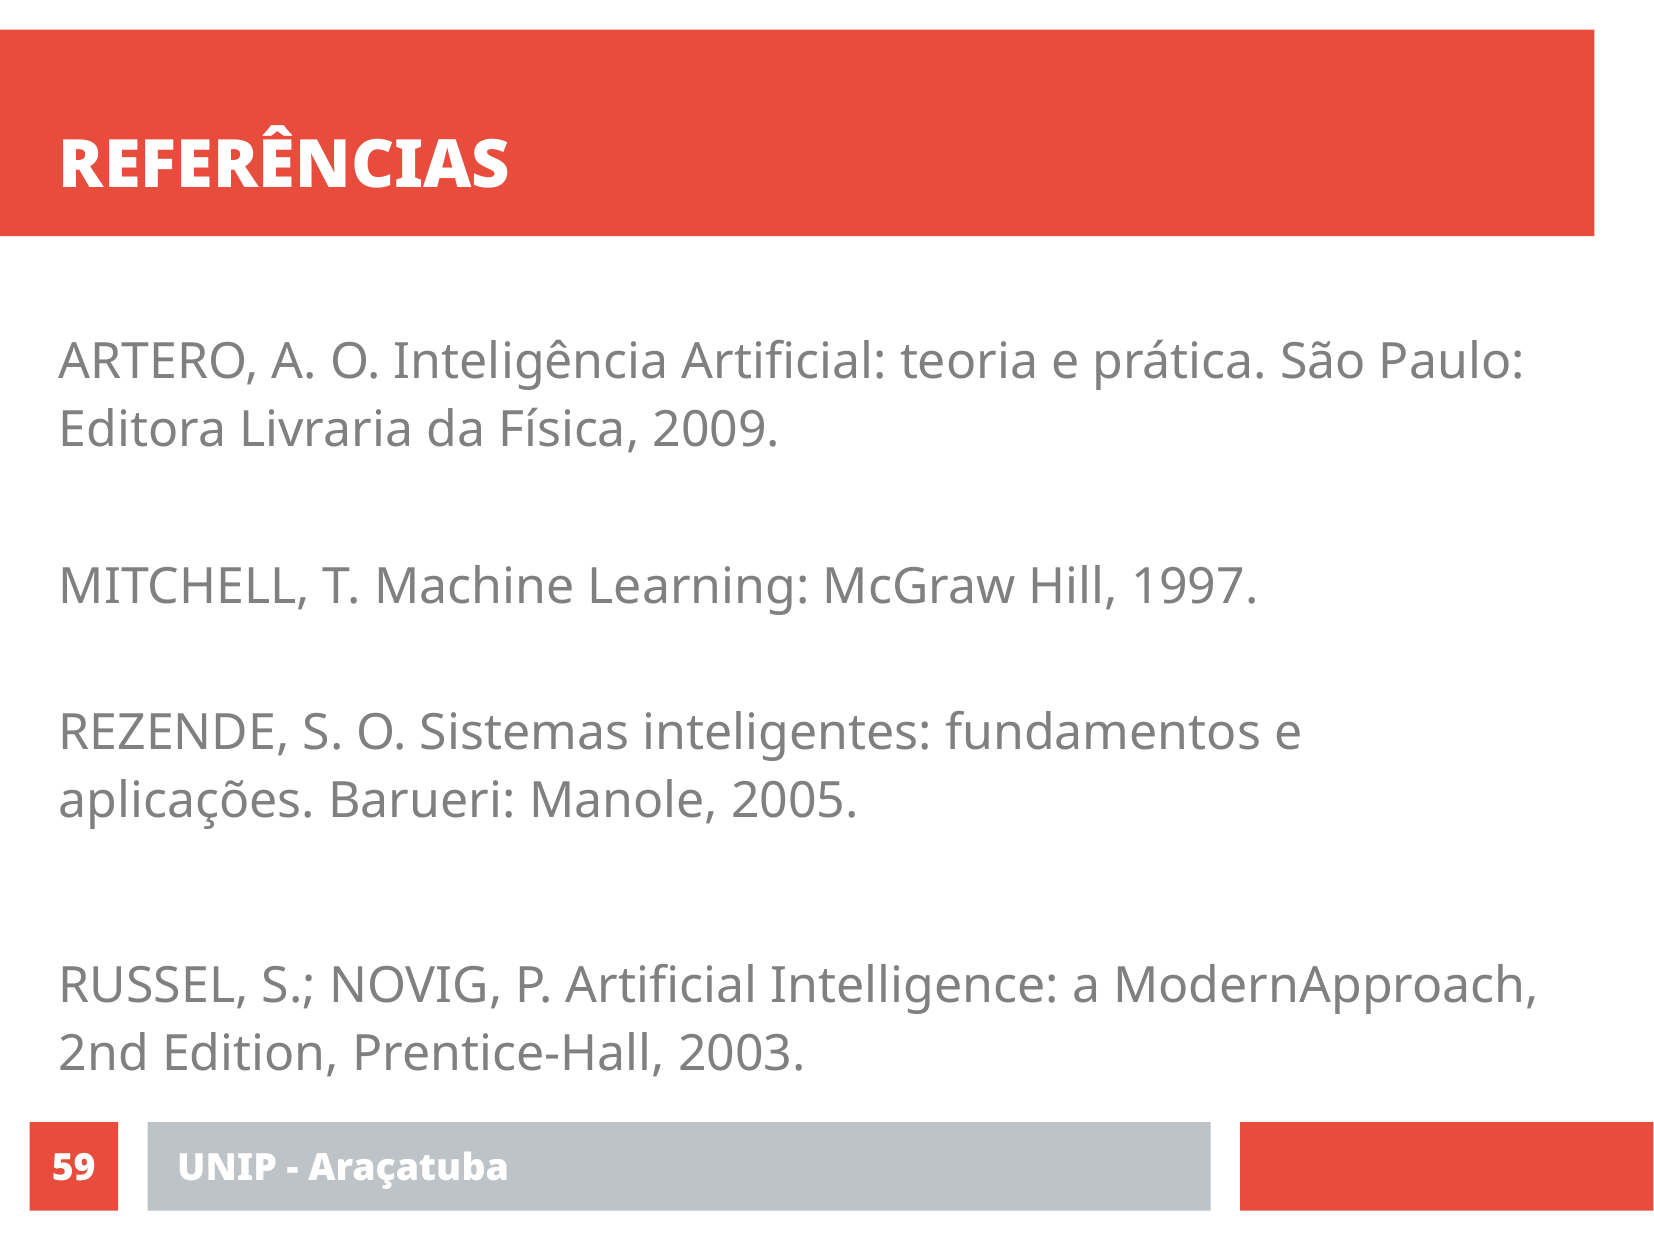

# REFERÊNCIAS
ARTERO, A. O. Inteligência Artificial: teoria e prática. São Paulo: Editora Livraria da Física, 2009.
MITCHELL, T. Machine Learning: McGraw Hill, 1997.
REZENDE, S. O. Sistemas inteligentes: fundamentos e aplicações. Barueri: Manole, 2005.
RUSSEL, S.; NOVIG, P. Artificial Intelligence: a ModernApproach, 2nd Edition, Prentice-Hall, 2003.
59
UNIP - Araçatuba